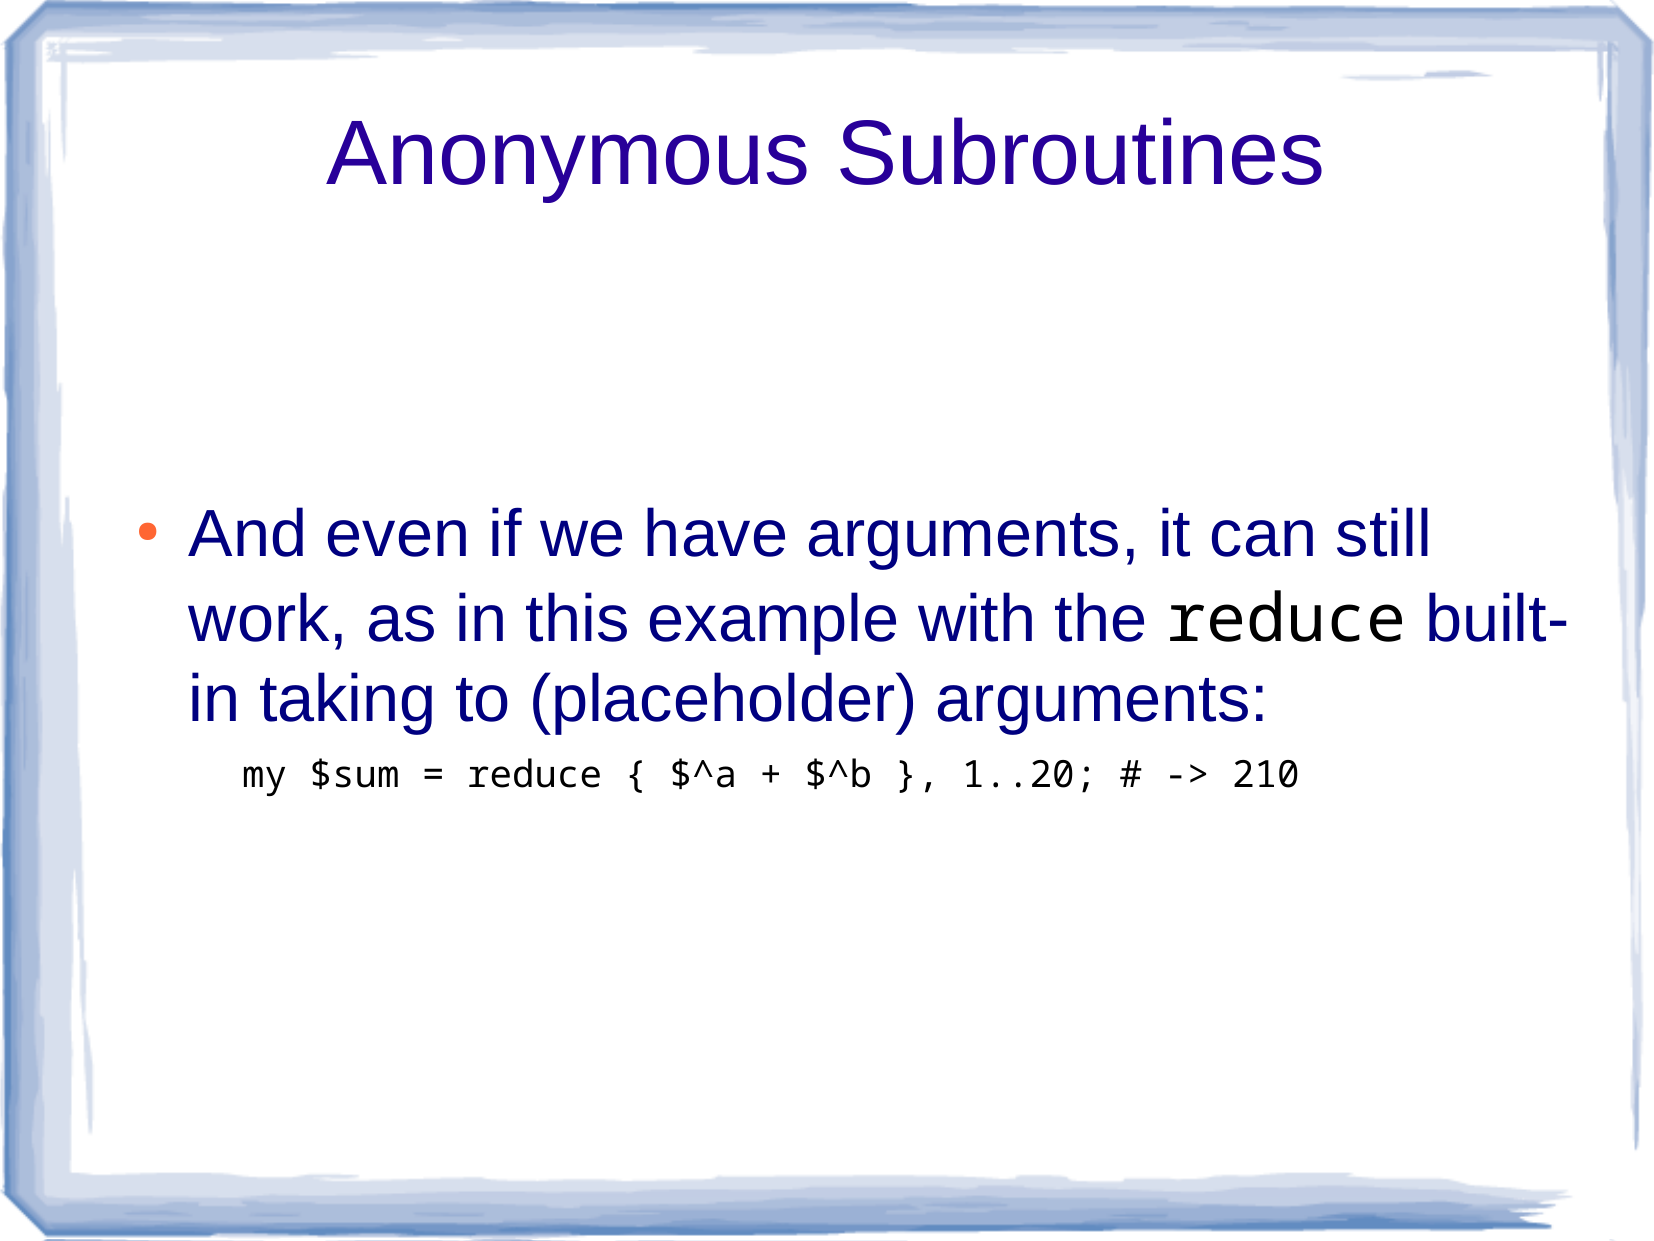

# Anonymous Subroutines
And even if we have arguments, it can still work, as in this example with the reduce built-in taking to (placeholder) arguments:
my $sum = reduce { $^a + $^b }, 1..20; # -> 210